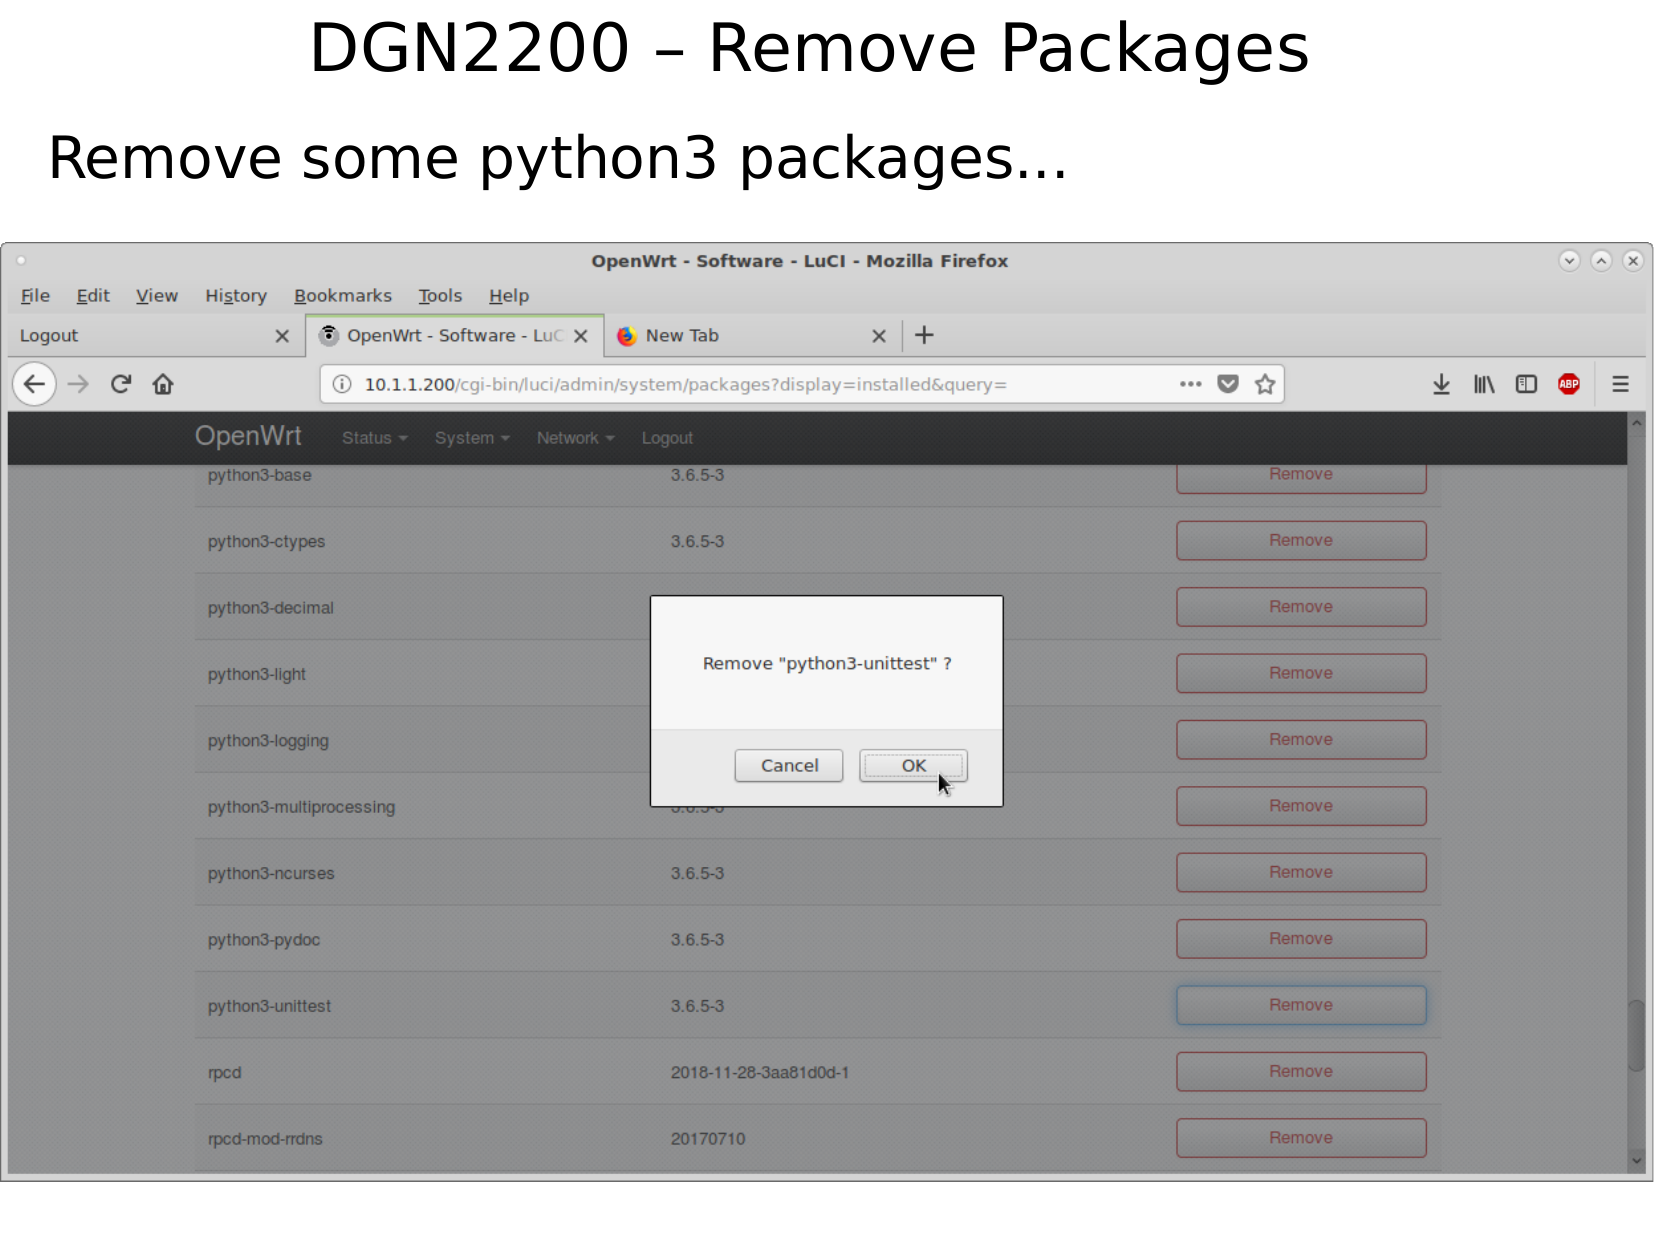

# DGN2200 – Remove Packages
Remove some python3 packages...